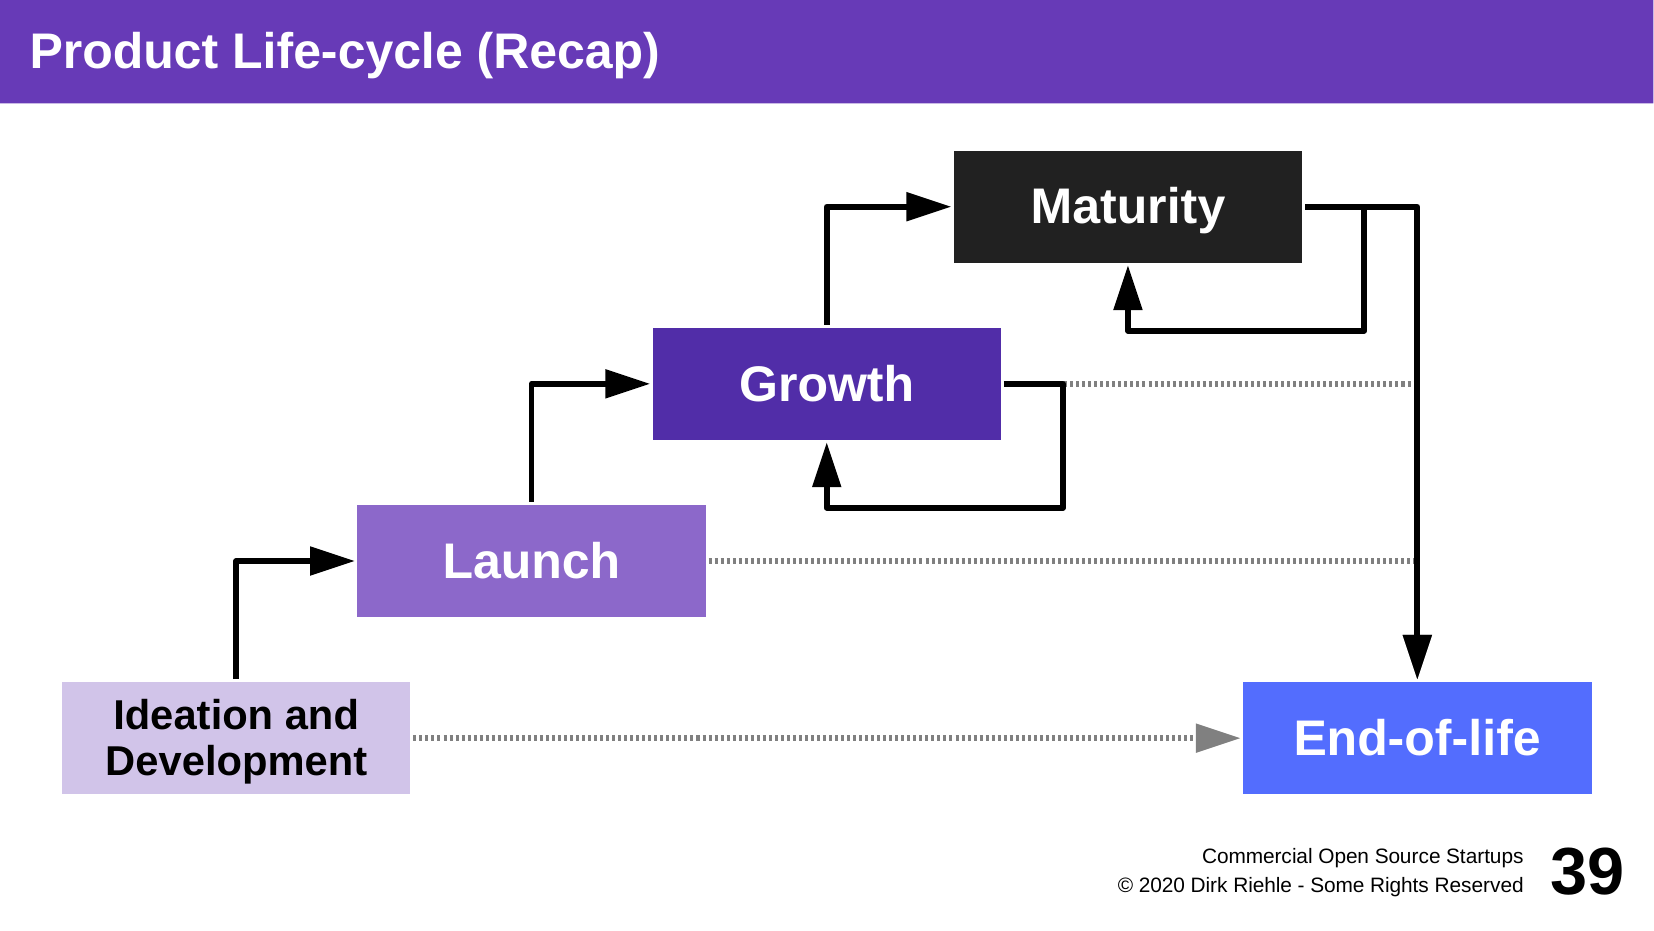

# Product Life-cycle (Recap)
Maturity
Growth
Launch
Ideation and
Development
End-of-life
Commercial Open Source Startups
39
© 2020 Dirk Riehle - Some Rights Reserved